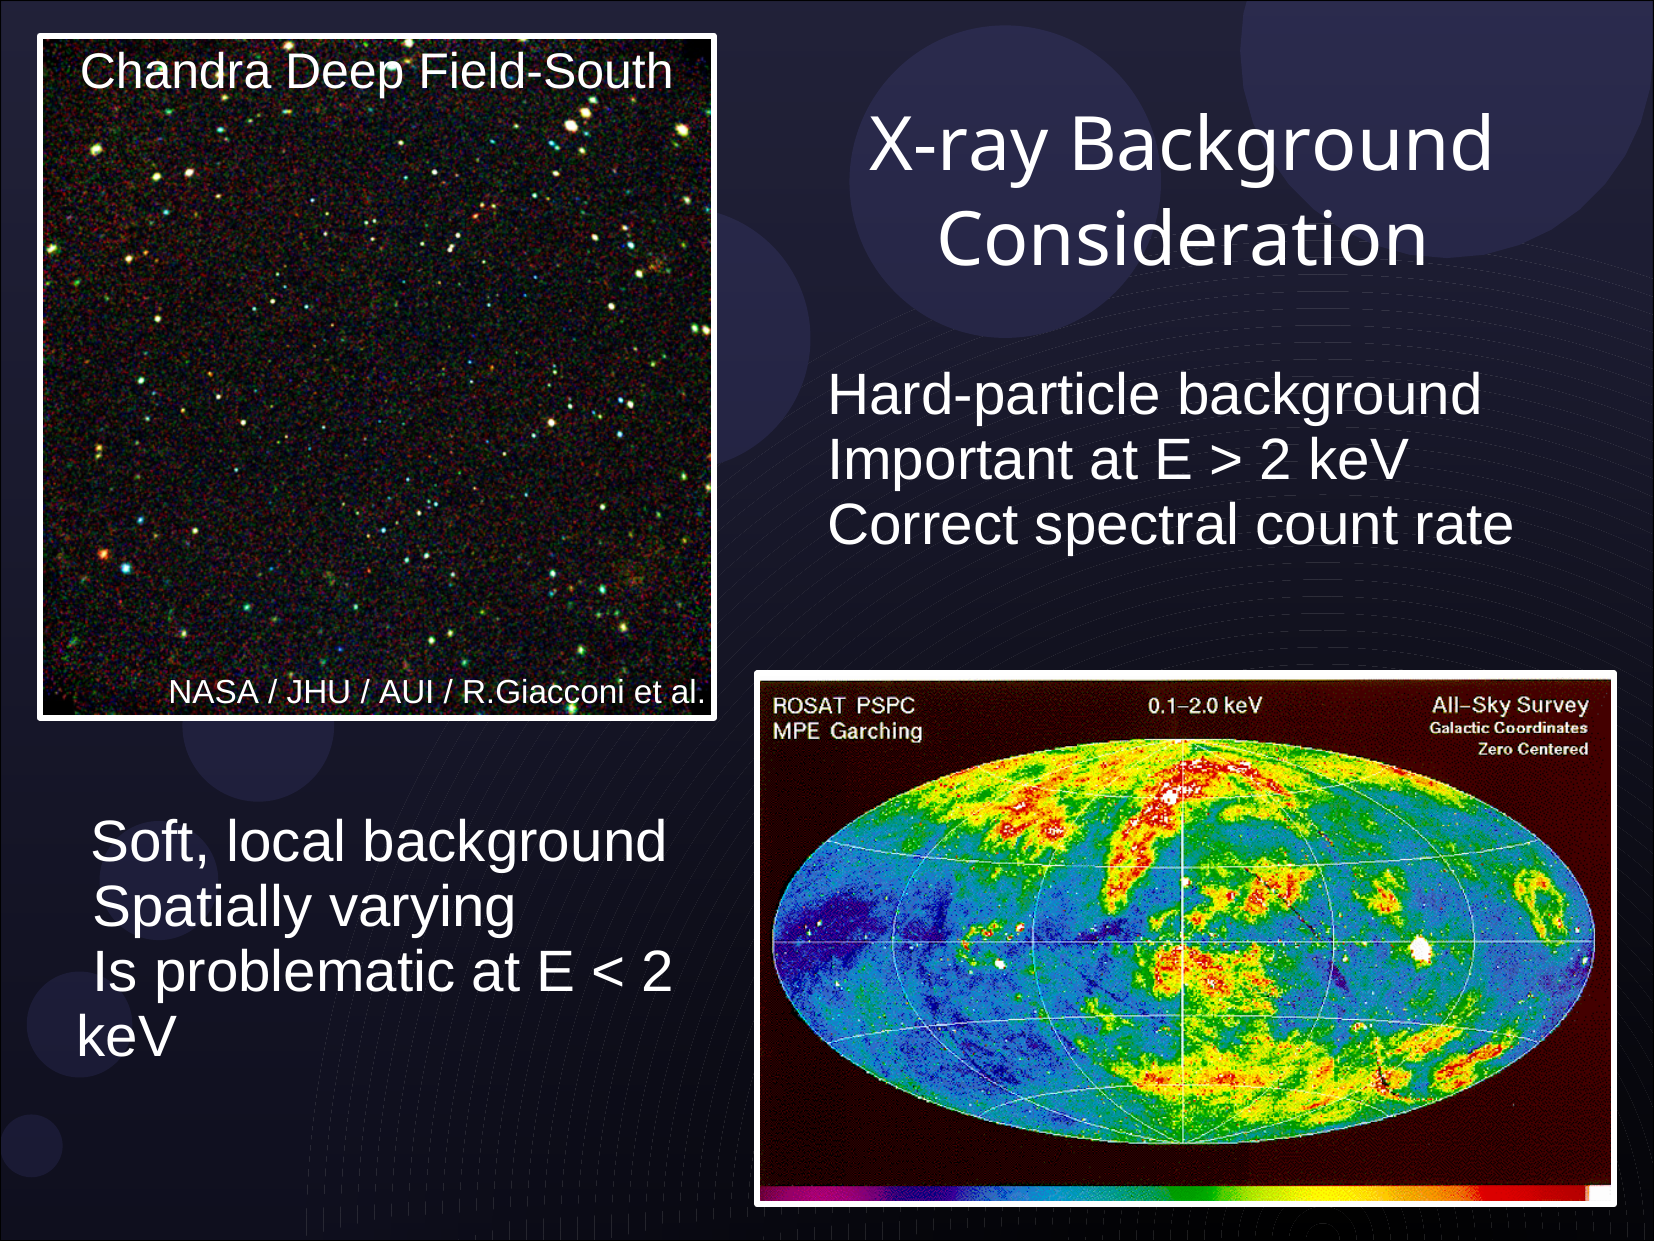

Chandra Deep Field-South
X-ray Background Consideration
 Hard-particle background
 Important at E > 2 keV
 Correct spectral count rate
NASA / JHU / AUI / R.Giacconi et al.
 Soft, local background
 Spatially varying
 Is problematic at E < 2 keV